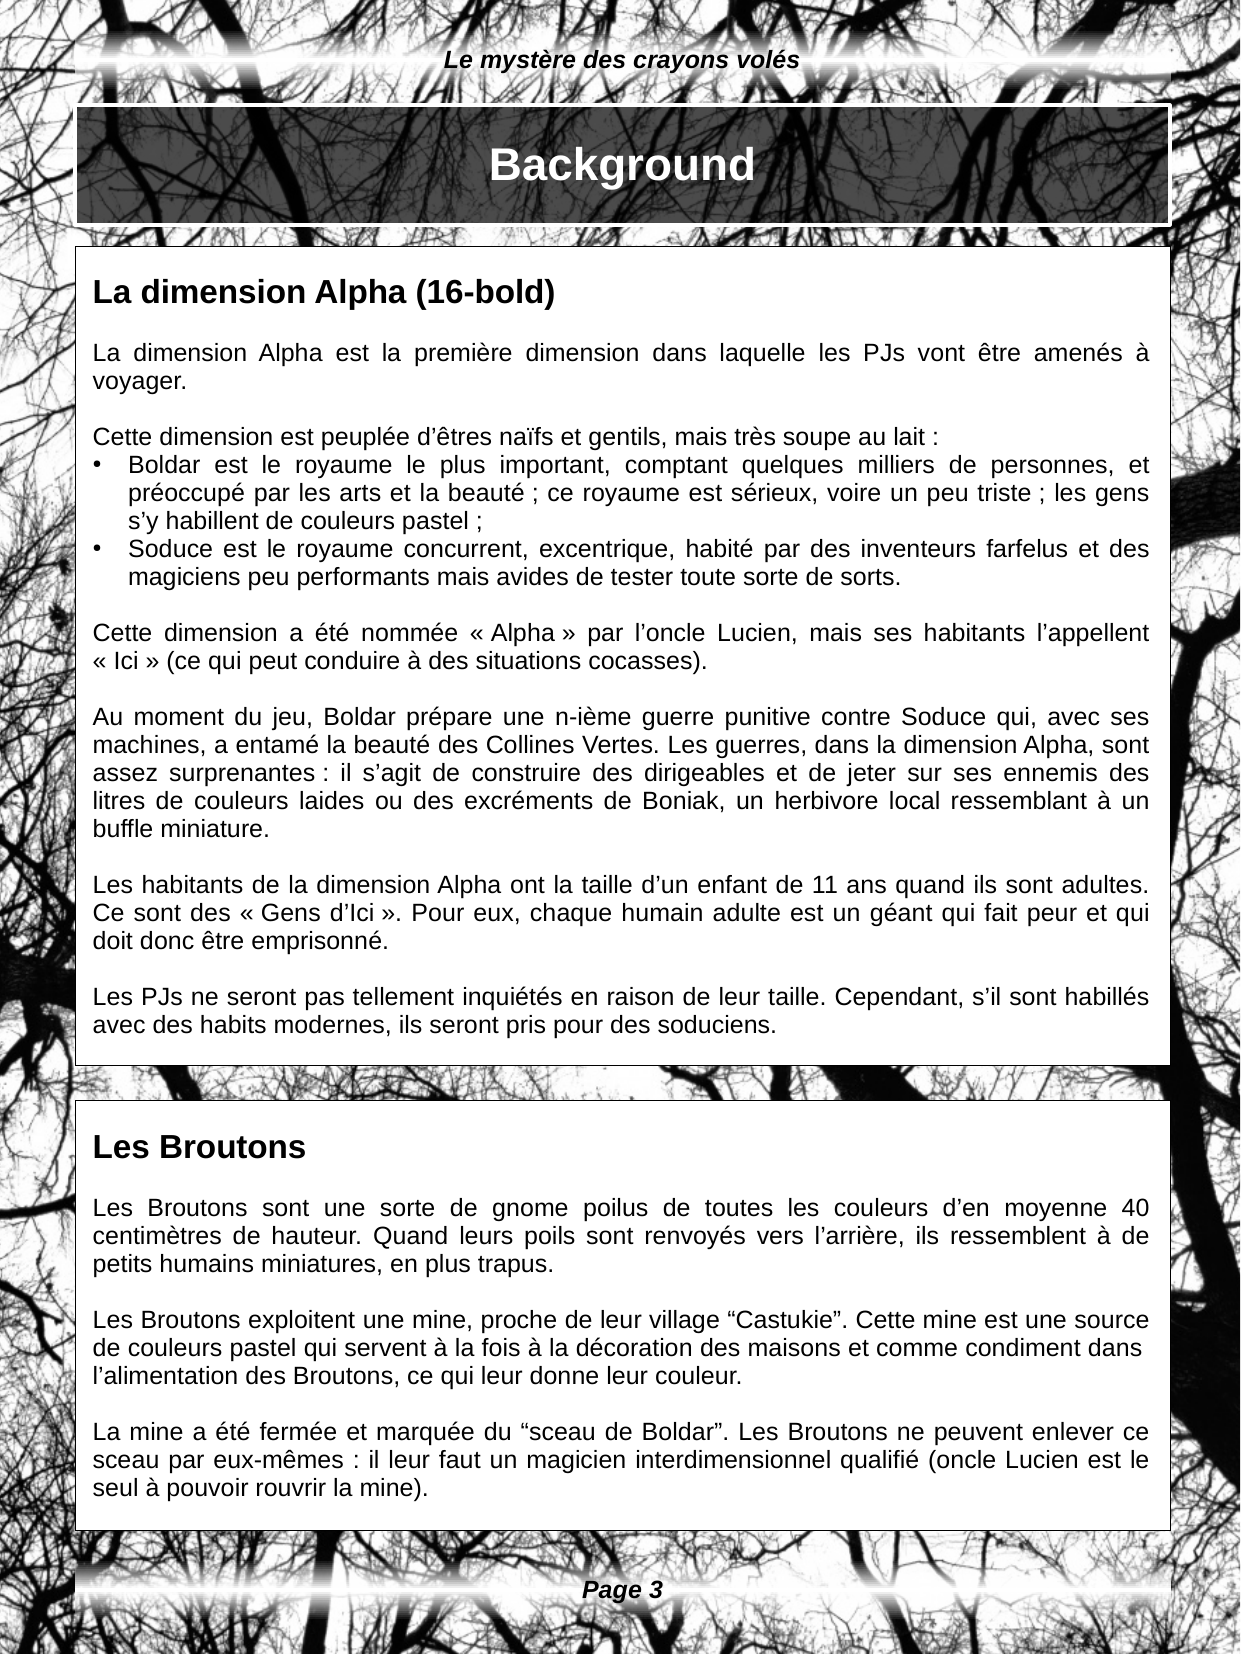

Le mystère des crayons volés
Background
La dimension Alpha (16-bold)
La dimension Alpha est la première dimension dans laquelle les PJs vont être amenés à voyager.
Cette dimension est peuplée d’êtres naïfs et gentils, mais très soupe au lait :
Boldar est le royaume le plus important, comptant quelques milliers de personnes, et préoccupé par les arts et la beauté ; ce royaume est sérieux, voire un peu triste ; les gens s’y habillent de couleurs pastel ;
Soduce est le royaume concurrent, excentrique, habité par des inventeurs farfelus et des magiciens peu performants mais avides de tester toute sorte de sorts.
Cette dimension a été nommée « Alpha » par l’oncle Lucien, mais ses habitants l’appellent « Ici » (ce qui peut conduire à des situations cocasses).
Au moment du jeu, Boldar prépare une n-ième guerre punitive contre Soduce qui, avec ses machines, a entamé la beauté des Collines Vertes. Les guerres, dans la dimension Alpha, sont assez surprenantes : il s’agit de construire des dirigeables et de jeter sur ses ennemis des litres de couleurs laides ou des excréments de Boniak, un herbivore local ressemblant à un buffle miniature.
Les habitants de la dimension Alpha ont la taille d’un enfant de 11 ans quand ils sont adultes. Ce sont des « Gens d’Ici ». Pour eux, chaque humain adulte est un géant qui fait peur et qui doit donc être emprisonné.
Les PJs ne seront pas tellement inquiétés en raison de leur taille. Cependant, s’il sont habillés avec des habits modernes, ils seront pris pour des soduciens.
Les Broutons
Les Broutons sont une sorte de gnome poilus de toutes les couleurs d’en moyenne 40 centimètres de hauteur. Quand leurs poils sont renvoyés vers l’arrière, ils ressemblent à de petits humains miniatures, en plus trapus.
Les Broutons exploitent une mine, proche de leur village “Castukie”. Cette mine est une source de couleurs pastel qui servent à la fois à la décoration des maisons et comme condiment dans l’alimentation des Broutons, ce qui leur donne leur couleur.
La mine a été fermée et marquée du “sceau de Boldar”. Les Broutons ne peuvent enlever ce sceau par eux-mêmes : il leur faut un magicien interdimensionnel qualifié (oncle Lucien est le seul à pouvoir rouvrir la mine).
Page 3